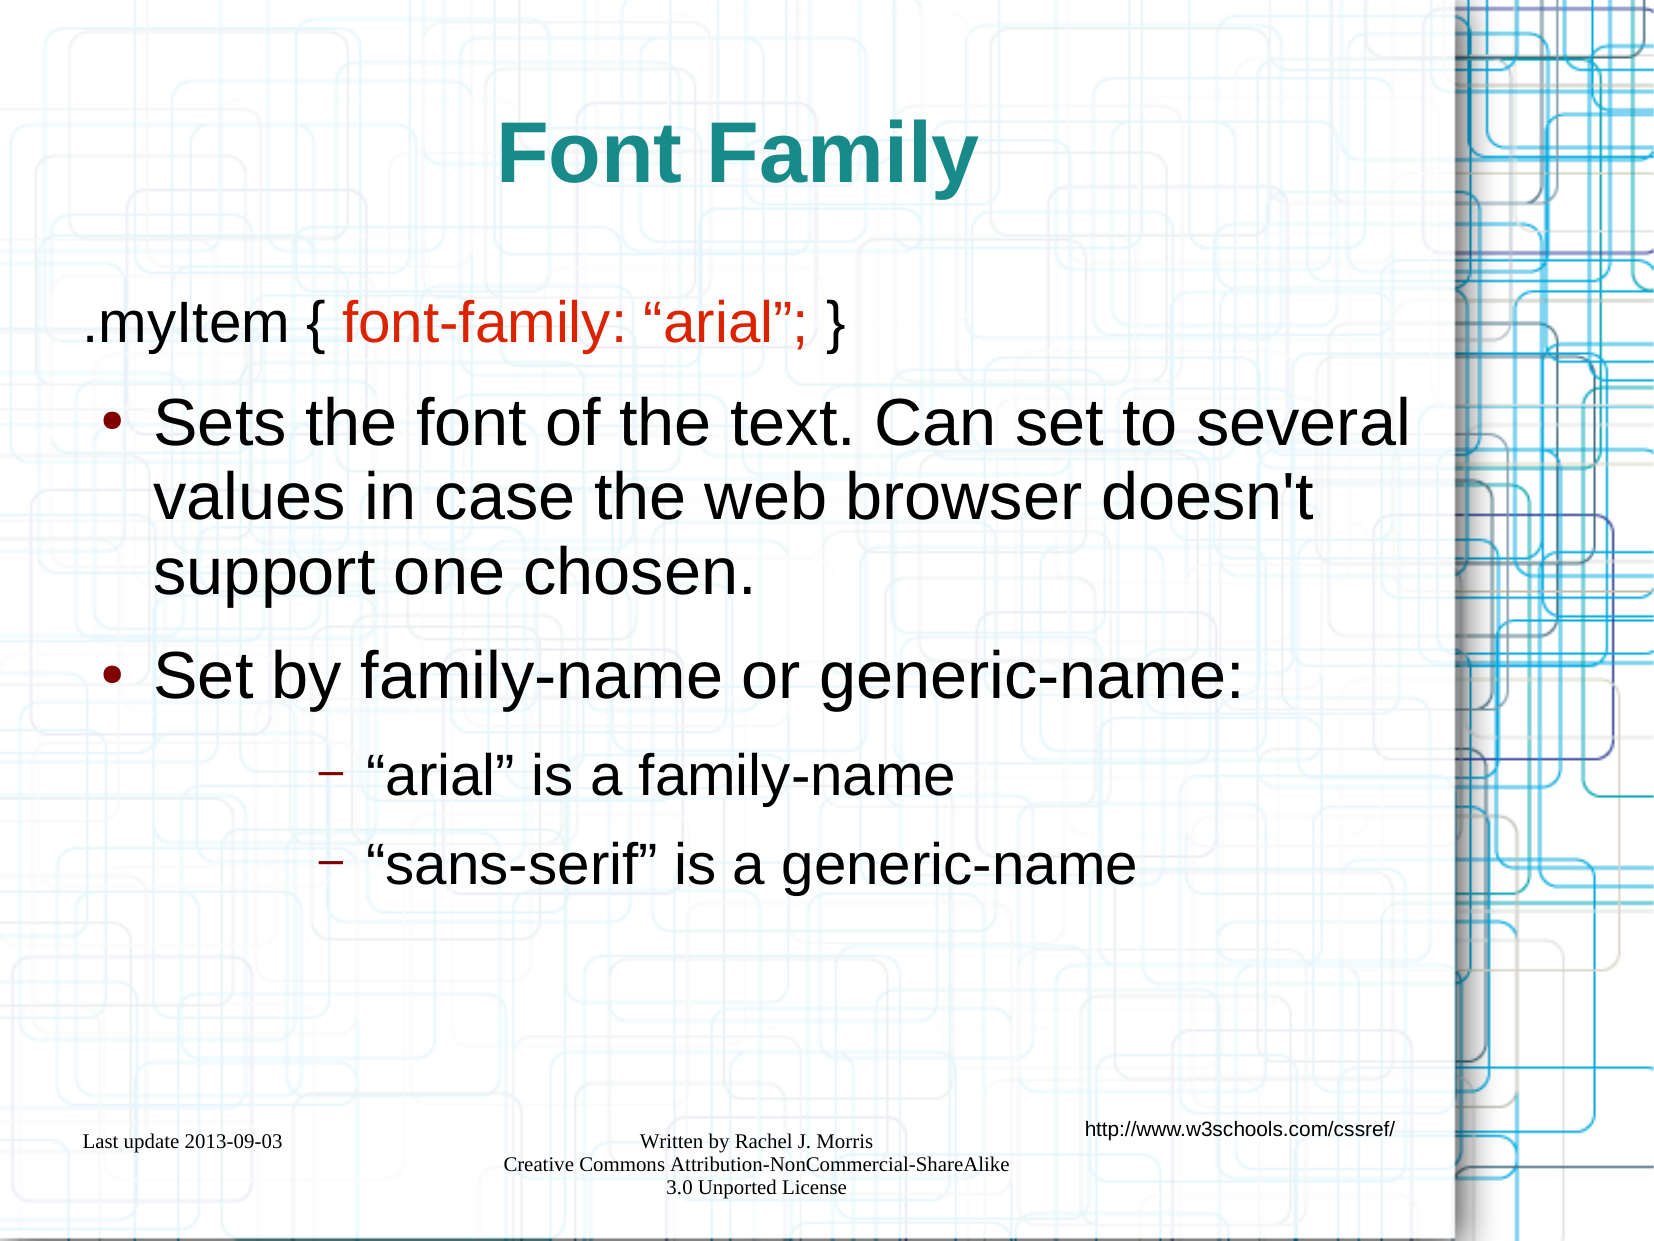

# Font Family
.myItem { font-family: “arial”; }
Sets the font of the text. Can set to several values in case the web browser doesn't support one chosen.
Set by family-name or generic-name:
“arial” is a family-name
“sans-serif” is a generic-name
http://www.w3schools.com/cssref/